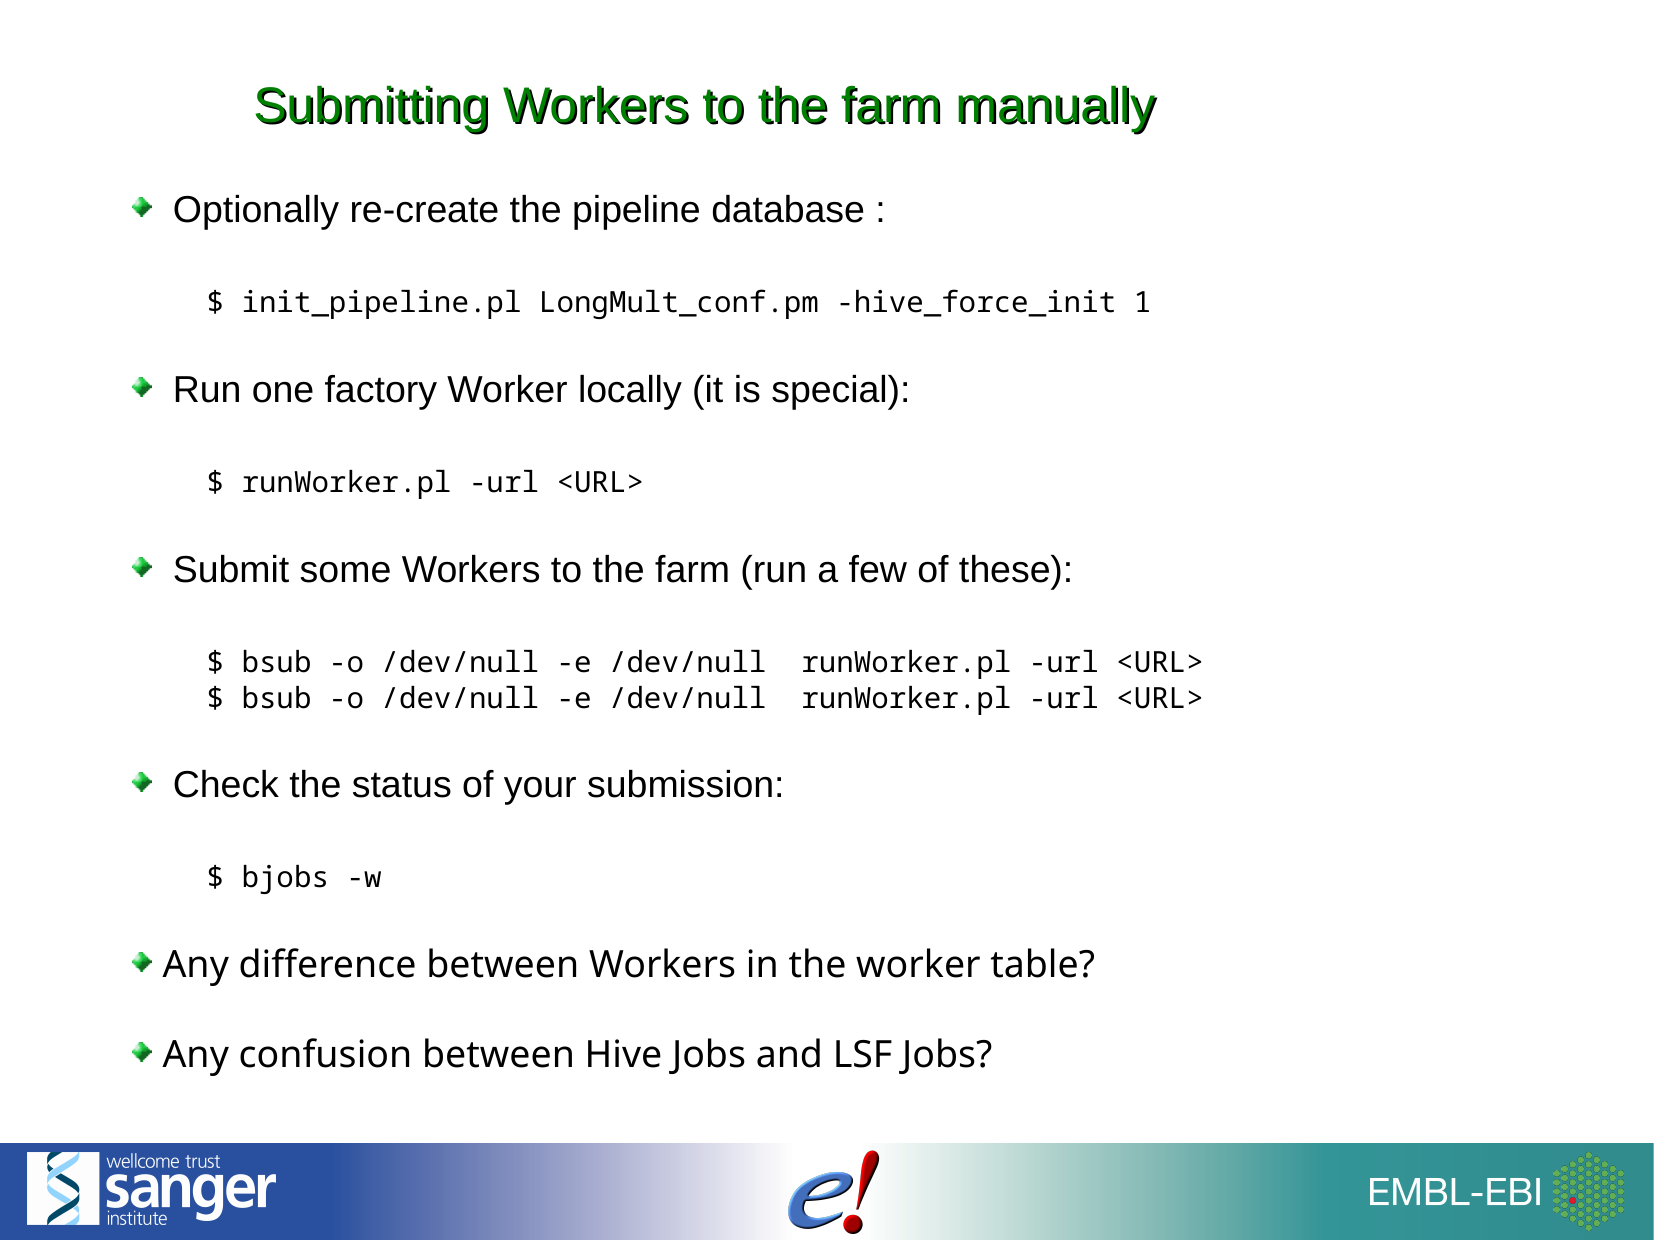

Submitting Workers to the farm manually
 Optionally re-create the pipeline database :
	$ init_pipeline.pl LongMult_conf.pm -hive_force_init 1
 Run one factory Worker locally (it is special):
	$ runWorker.pl -url <URL>
 Submit some Workers to the farm (run a few of these):
	$ bsub -o /dev/null -e /dev/null runWorker.pl -url <URL>
	$ bsub -o /dev/null -e /dev/null runWorker.pl -url <URL>
 Check the status of your submission:
	$ bjobs -w
 Any difference between Workers in the worker table?
 Any confusion between Hive Jobs and LSF Jobs?